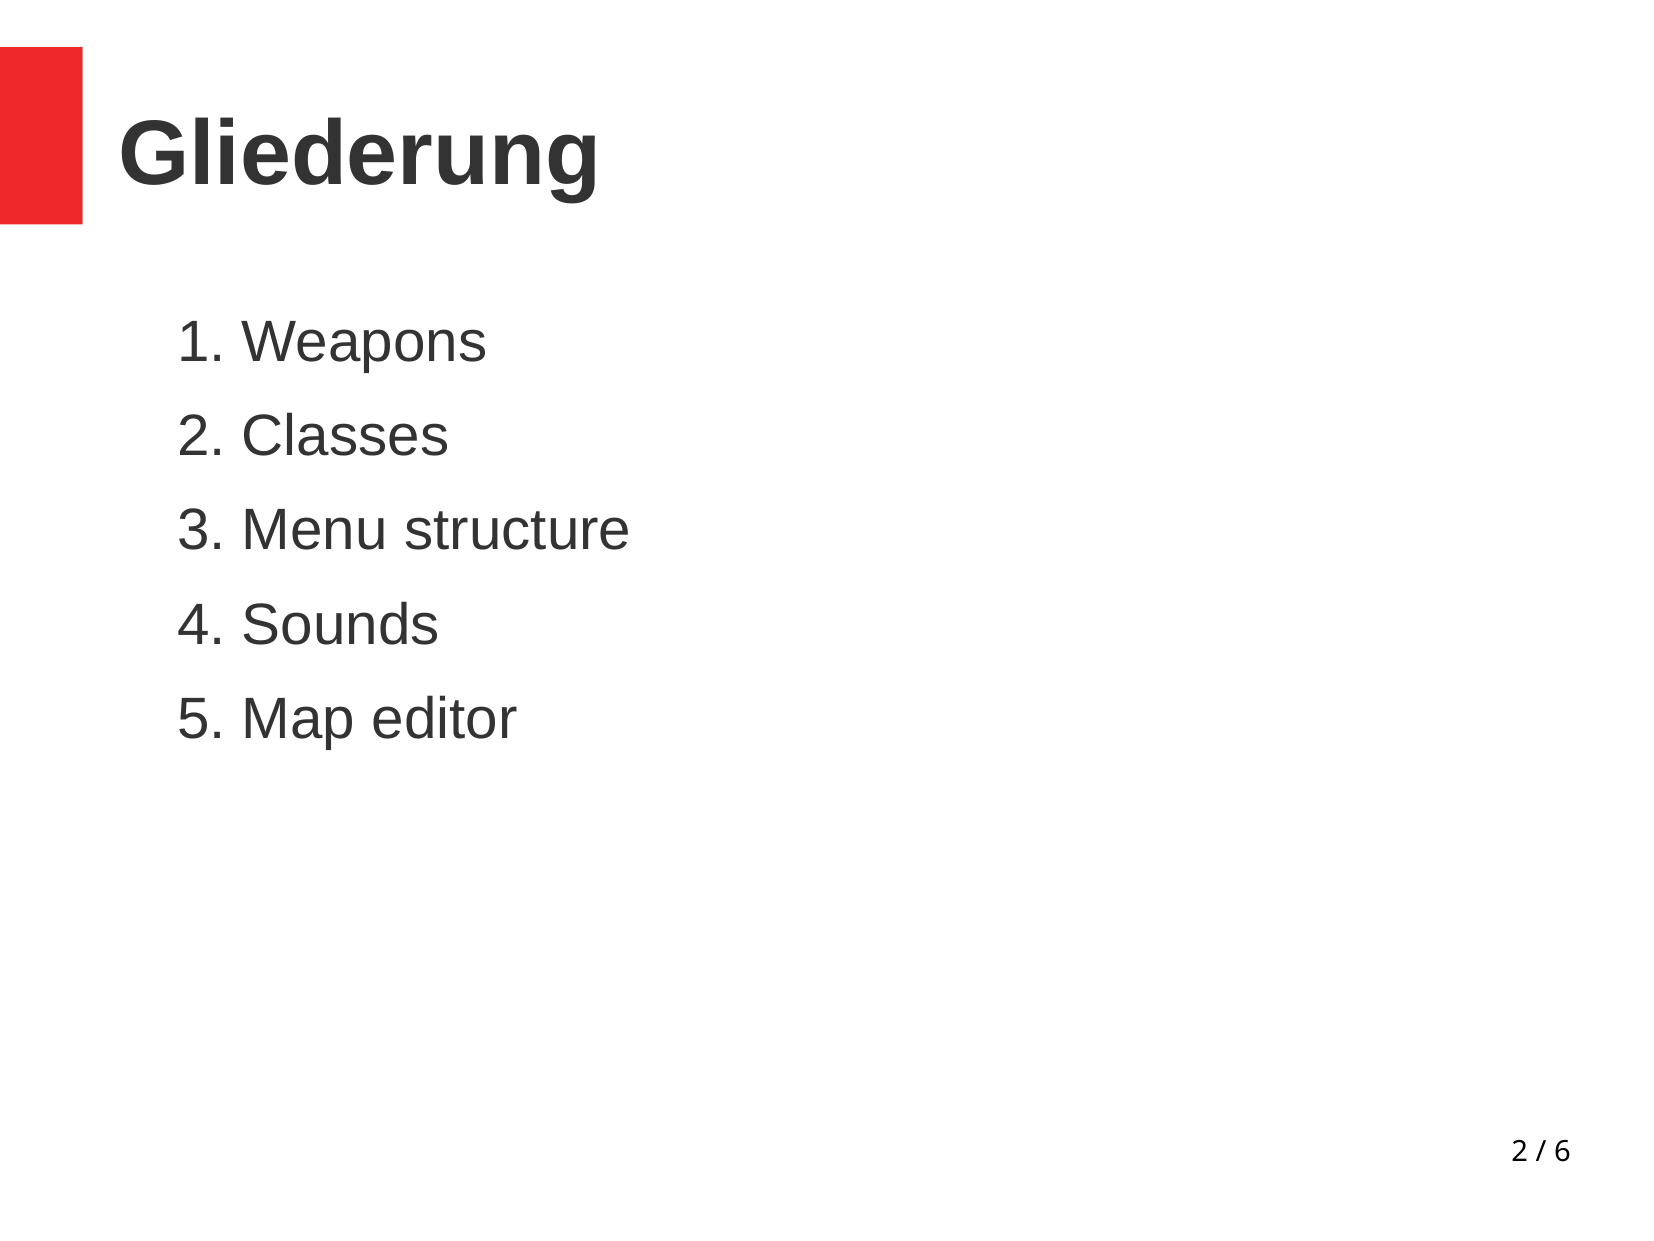

# Gliederung
1. Weapons
2. Classes
3. Menu structure
4. Sounds
5. Map editor
2